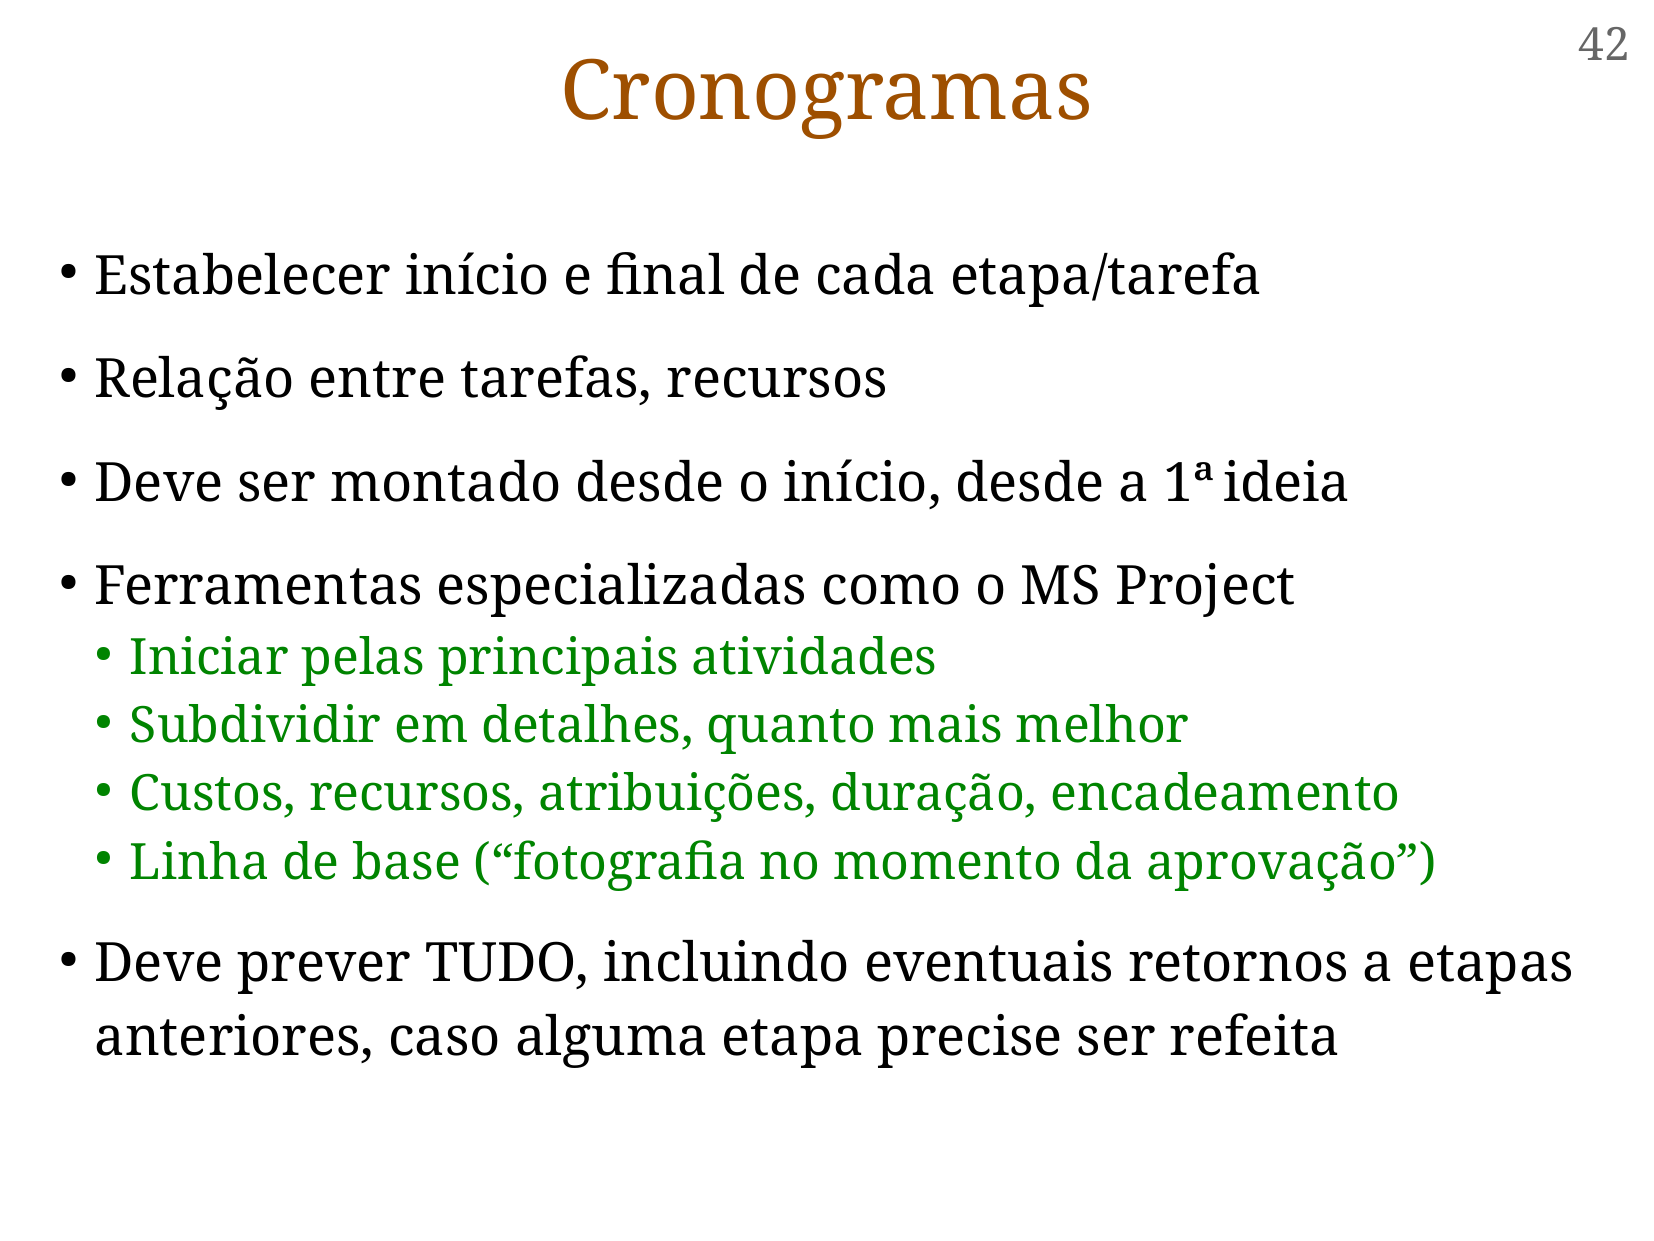

42
# Cronogramas
Estabelecer início e final de cada etapa/tarefa
Relação entre tarefas, recursos
Deve ser montado desde o início, desde a 1ª ideia
Ferramentas especializadas como o MS Project
Iniciar pelas principais atividades
Subdividir em detalhes, quanto mais melhor
Custos, recursos, atribuições, duração, encadeamento
Linha de base (“fotografia no momento da aprovação”)
Deve prever TUDO, incluindo eventuais retornos a etapas anteriores, caso alguma etapa precise ser refeita